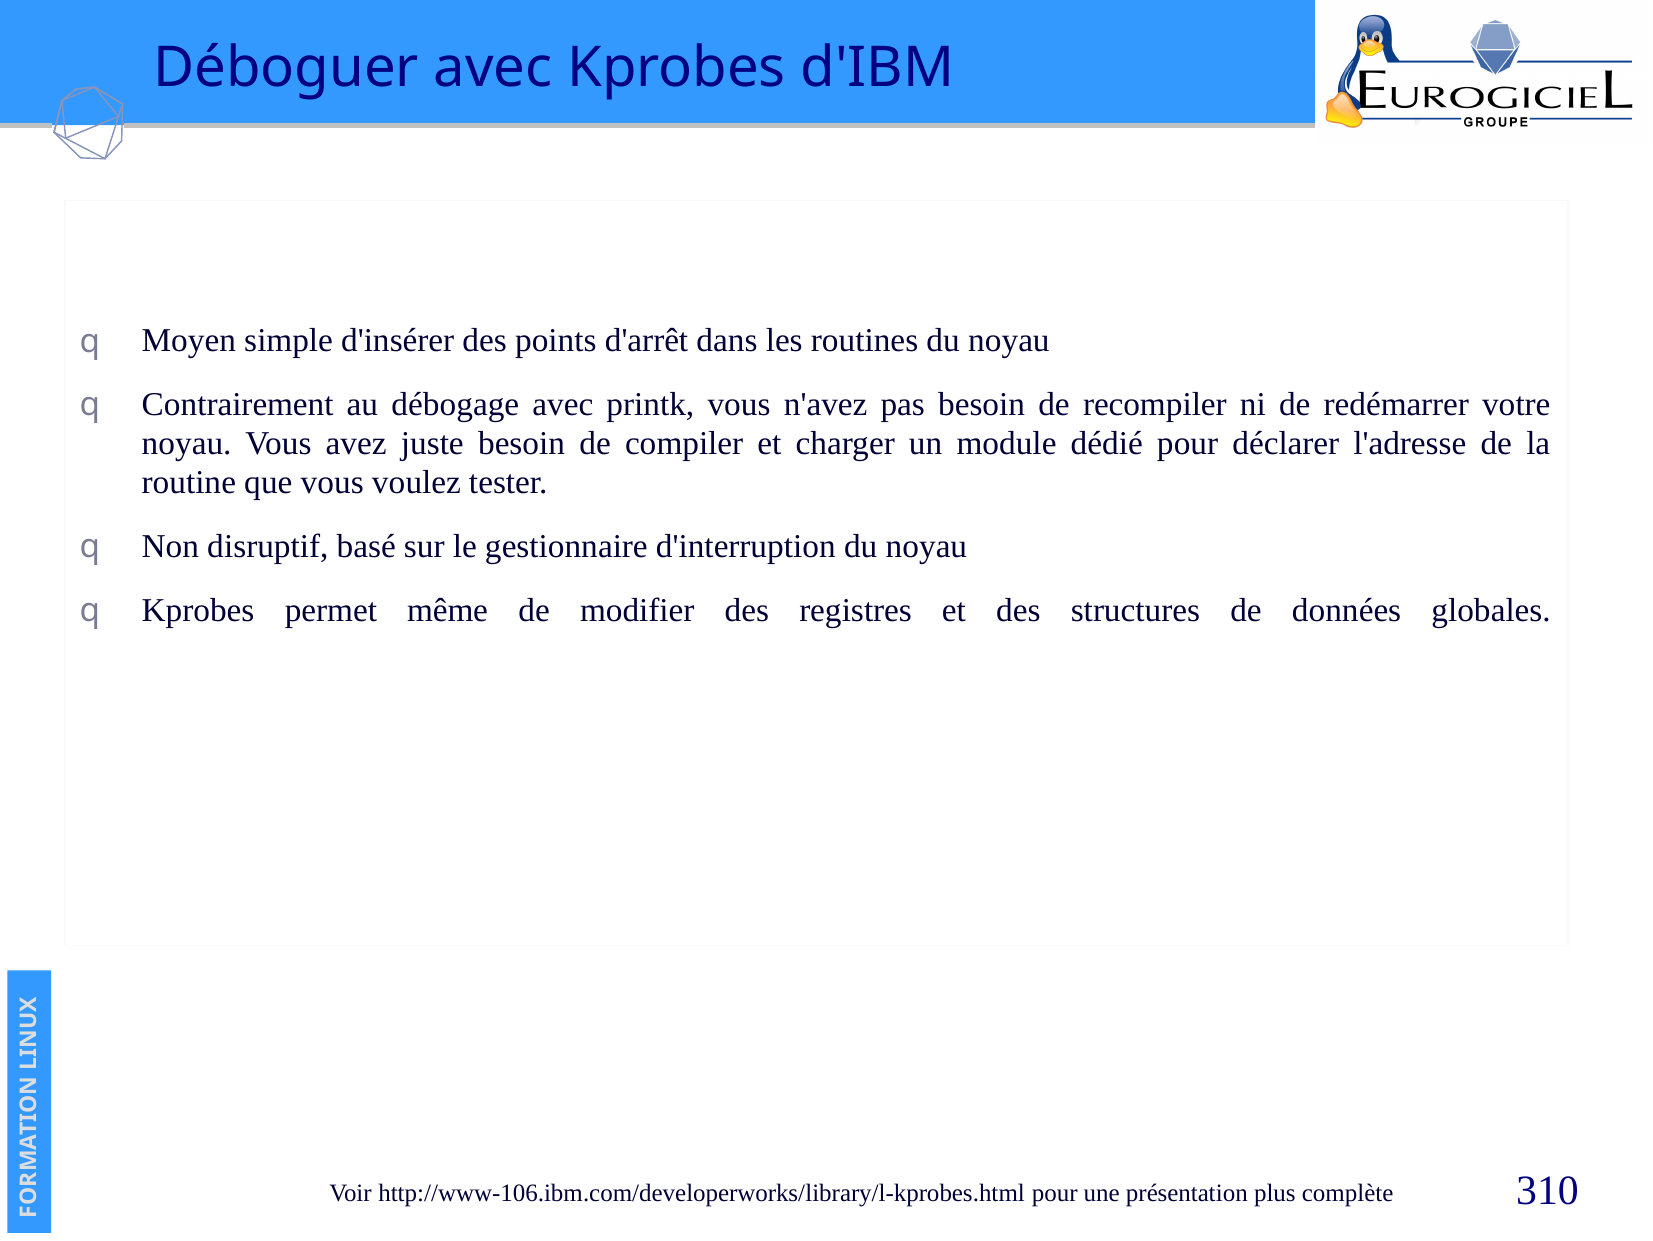

# Déboguer avec Kprobes d'IBM
Moyen simple d'insérer des points d'arrêt dans les routines du noyau
Contrairement au débogage avec printk, vous n'avez pas besoin de recompiler ni de redémarrer votre noyau. Vous avez juste besoin de compiler et charger un module dédié pour déclarer l'adresse de la routine que vous voulez tester.
Non disruptif, basé sur le gestionnaire d'interruption du noyau
Kprobes permet même de modifier des registres et des structures de données globales.
 Voir http://www-106.ibm.com/developerworks/library/l-kprobes.html pour une présentation plus complète